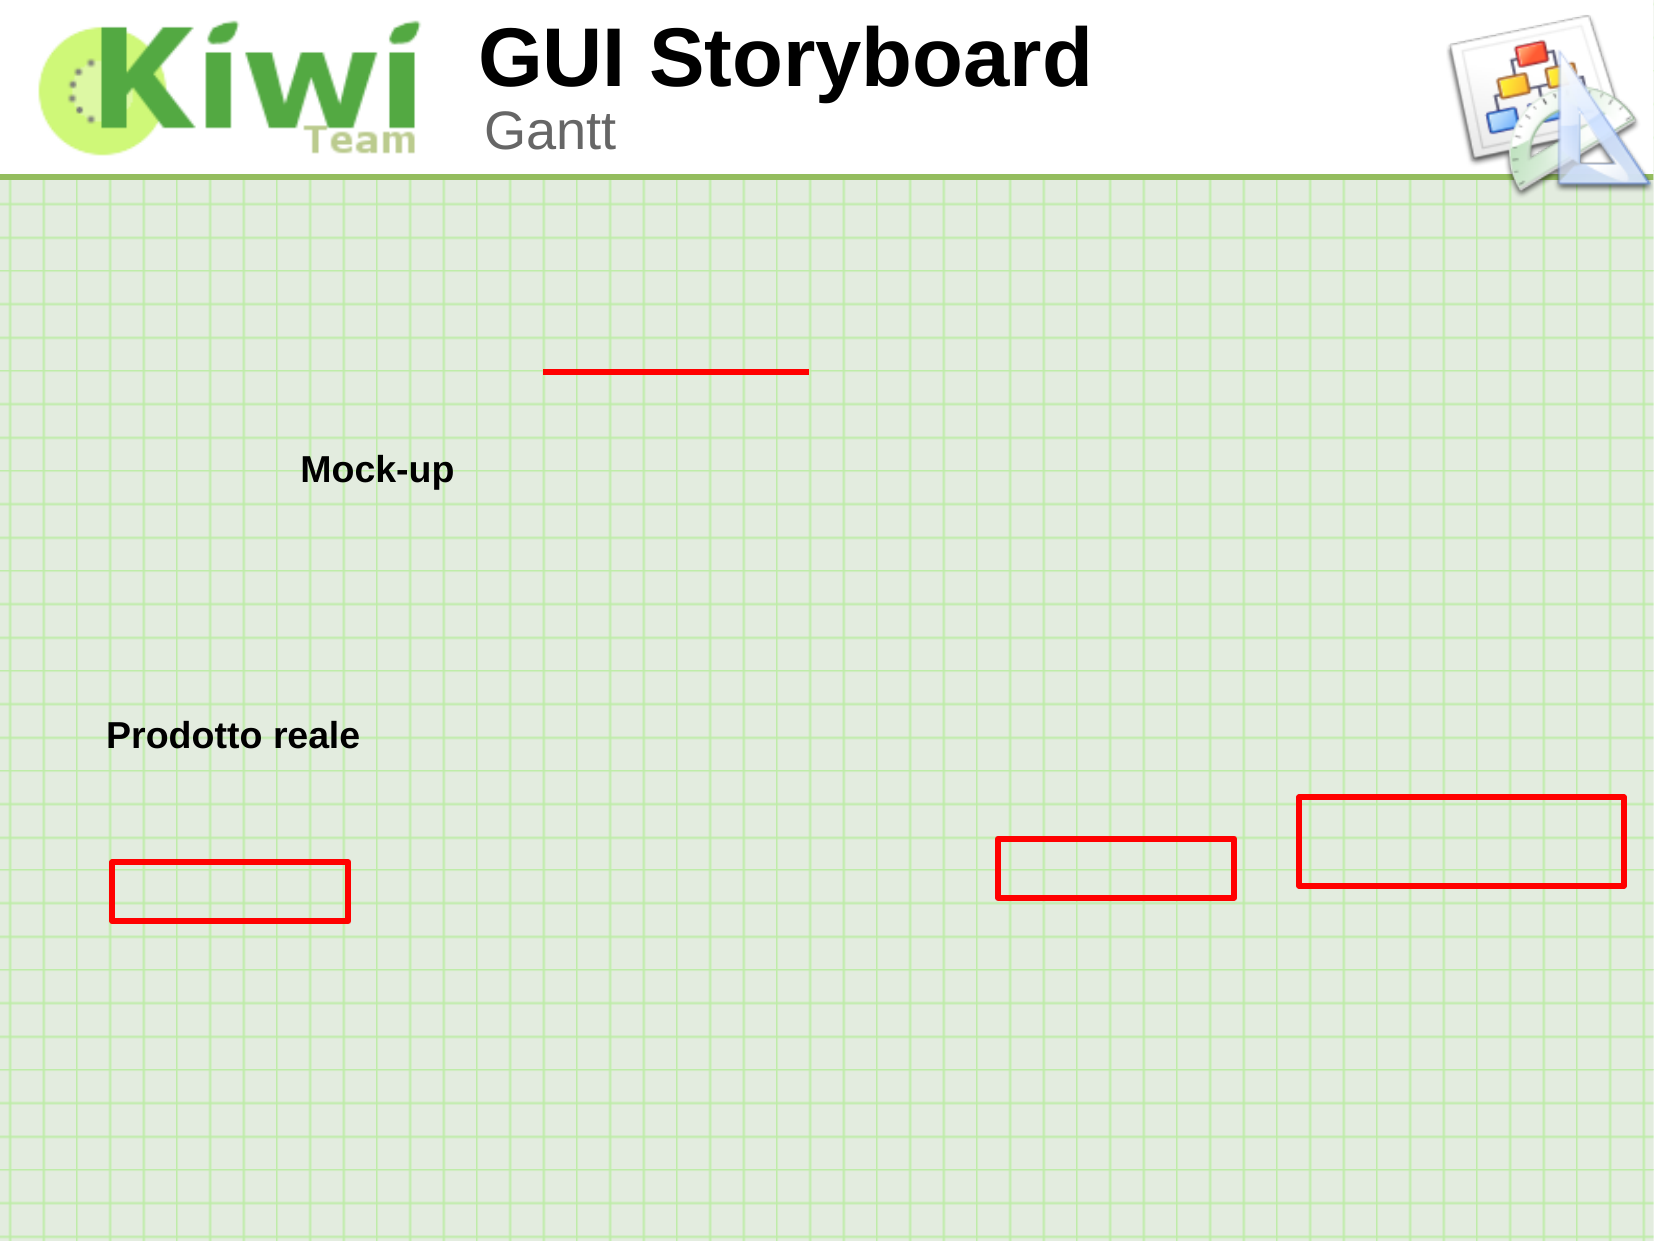

# GUI Storyboard
Gantt
Mock-up
Prodotto reale